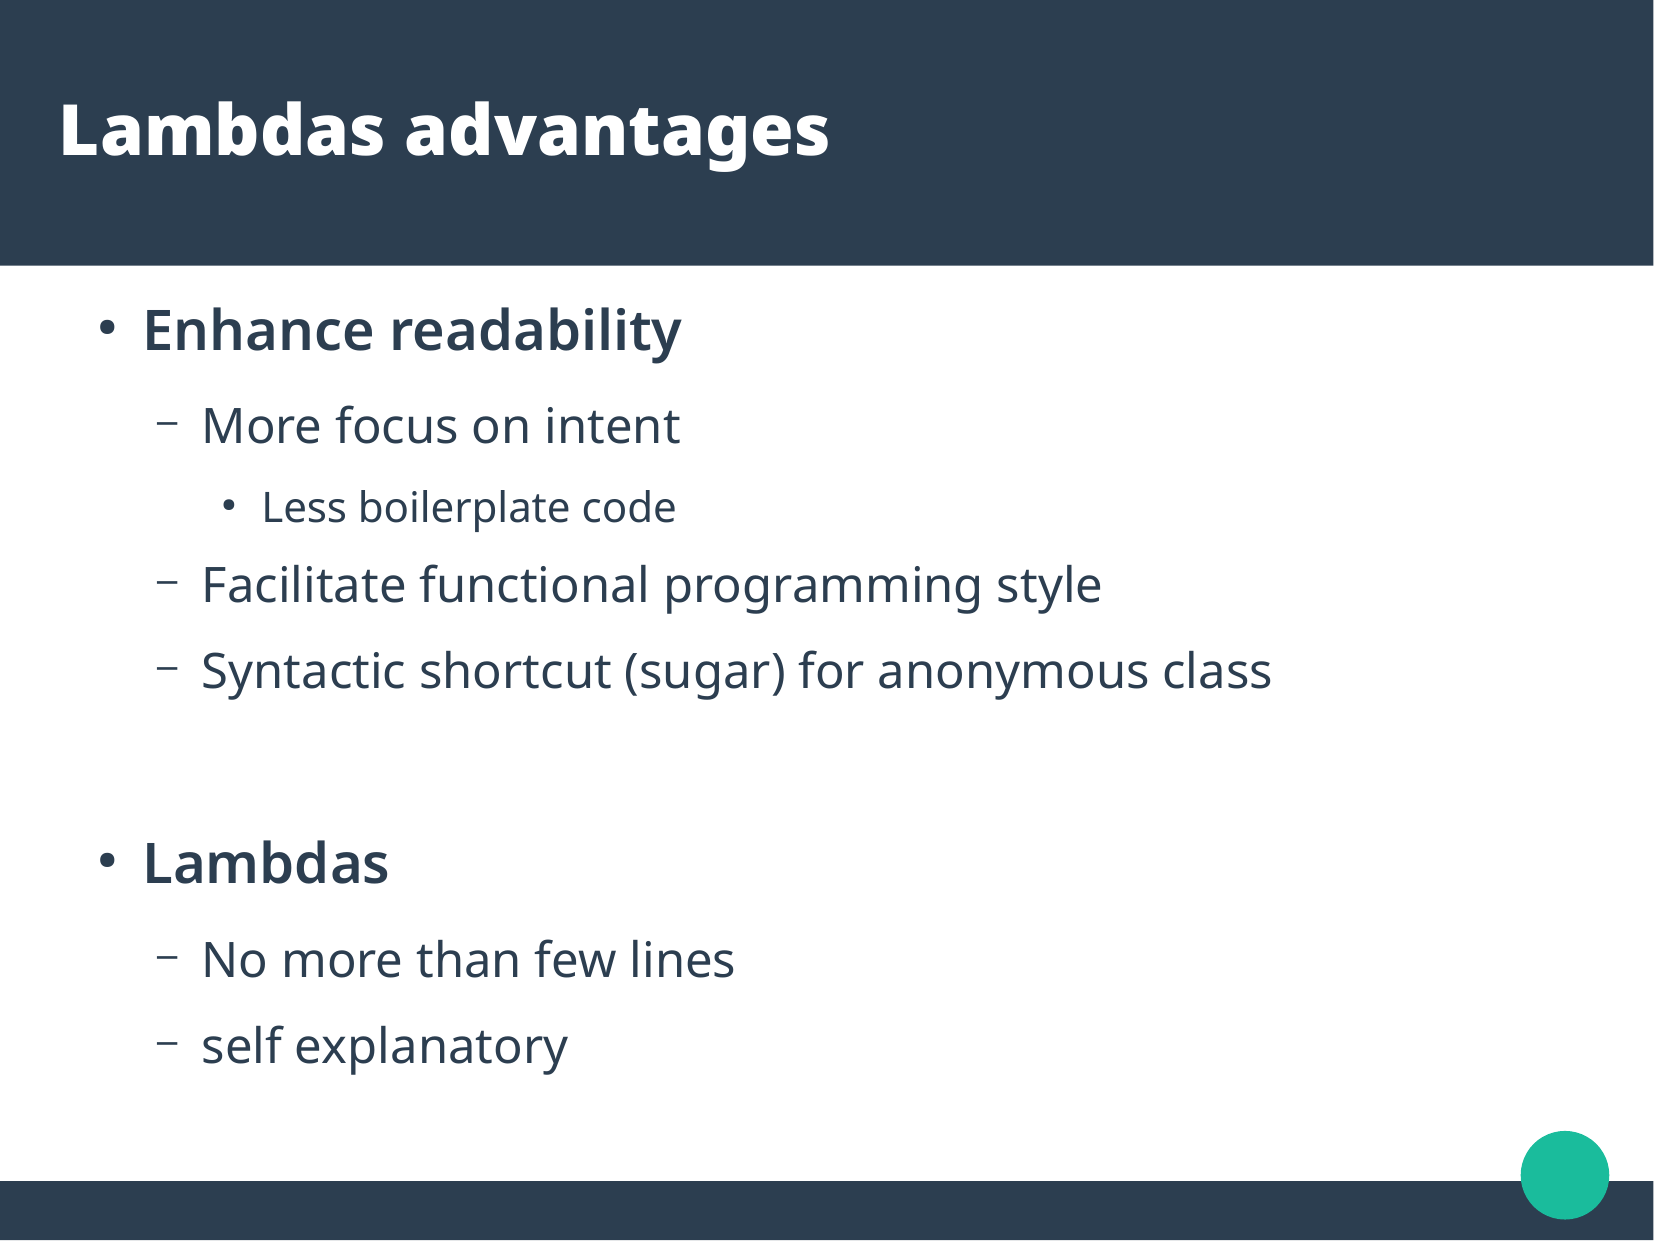

# Lambdas advantages
Enhance readability
More focus on intent
Less boilerplate code
Facilitate functional programming style
Syntactic shortcut (sugar) for anonymous class
Lambdas
No more than few lines
self explanatory